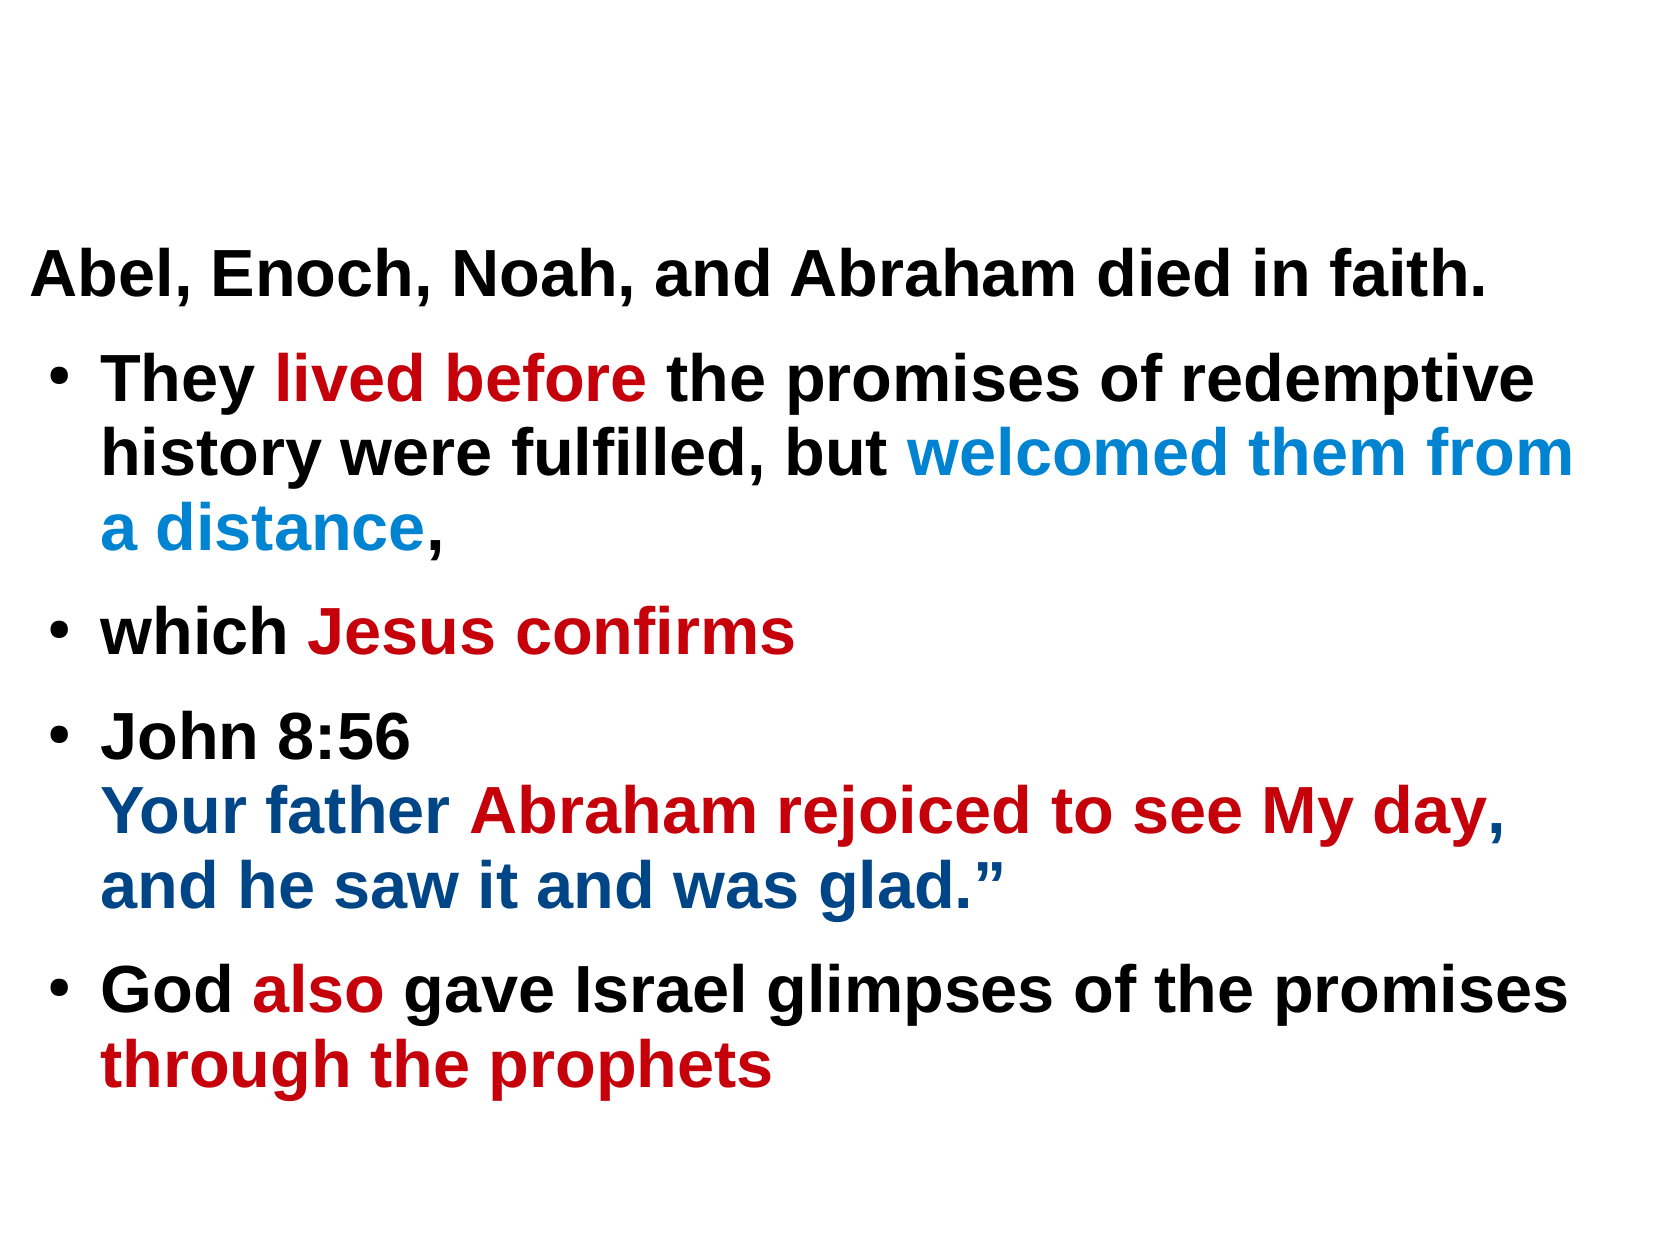

#
Abel, Enoch, Noah, and Abraham died in faith.
They lived before the promises of redemptive history were fulfilled, but welcomed them from a distance,
which Jesus confirms
John 8:56
Your father Abraham rejoiced to see My day, and he saw it and was glad.”
God also gave Israel glimpses of the promises through the prophets